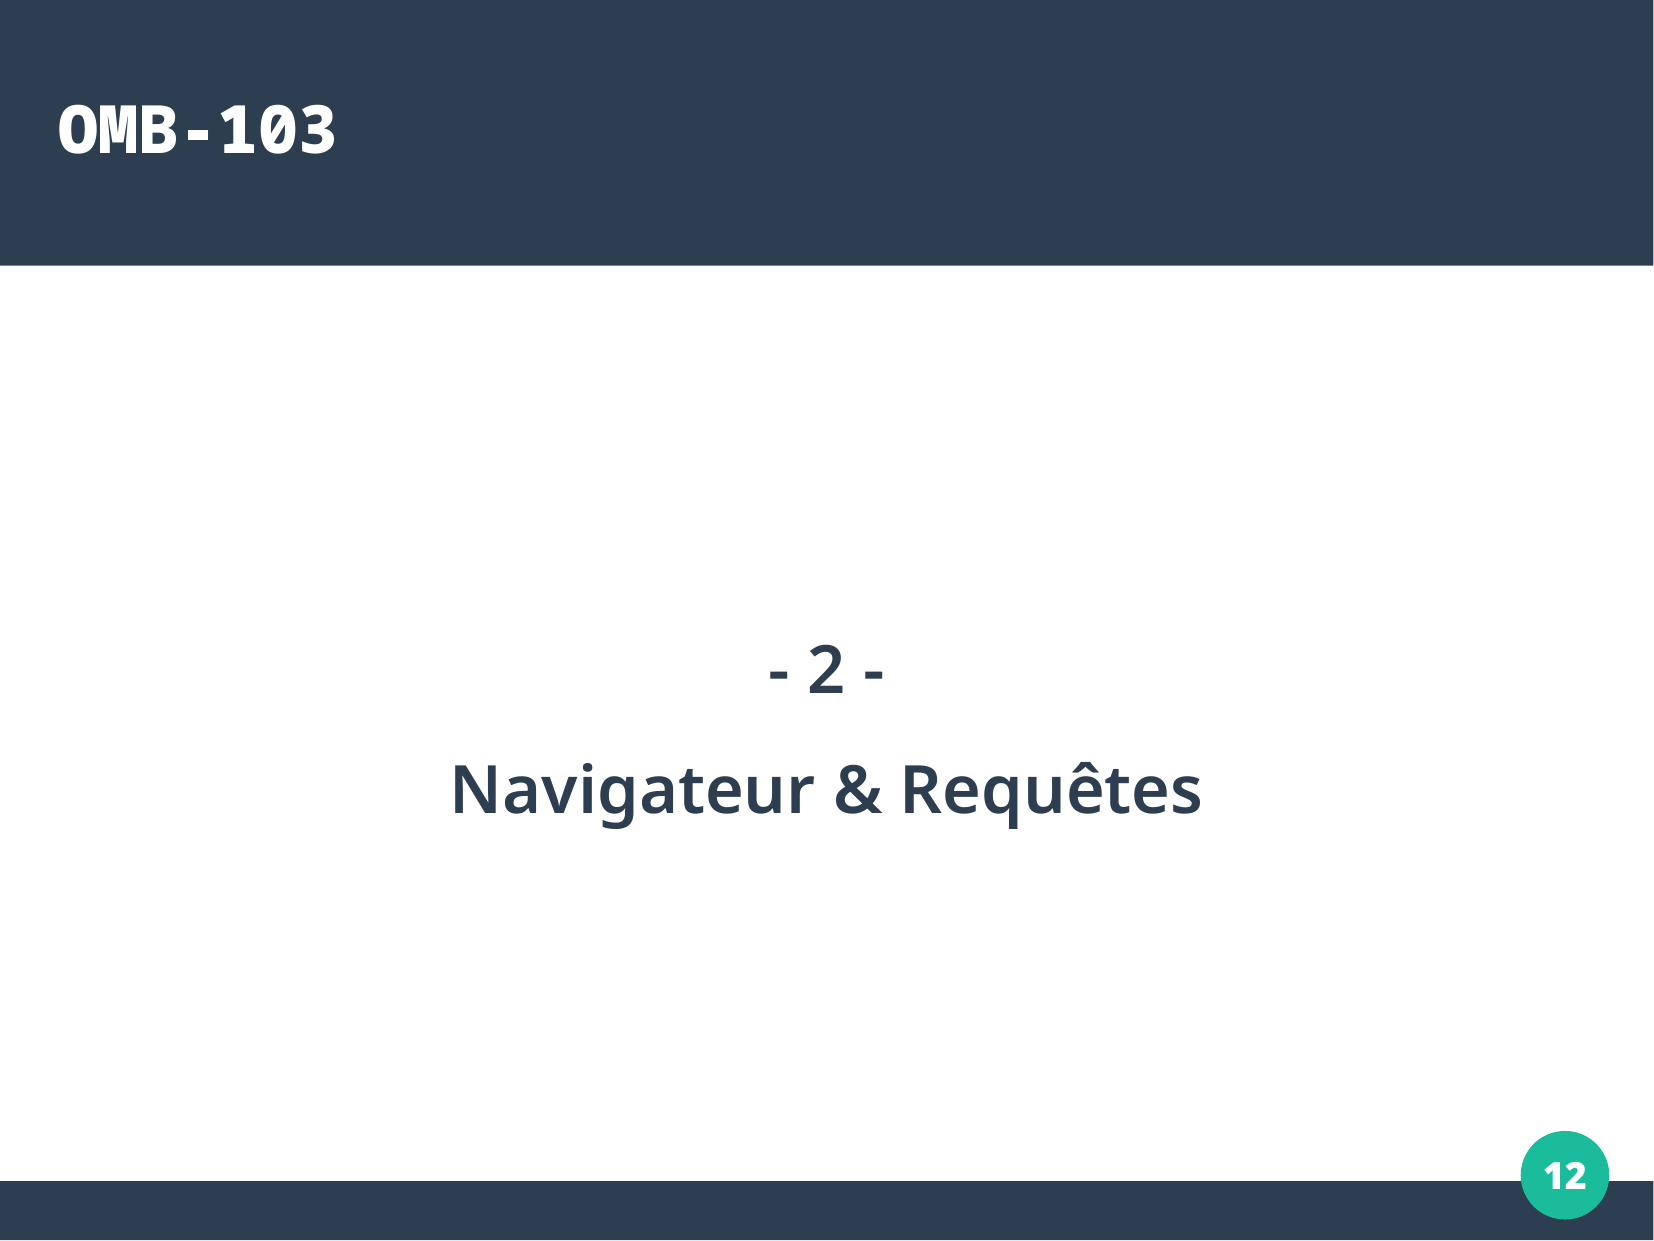

# OMB-103
- 2 -
Navigateur & Requêtes
12